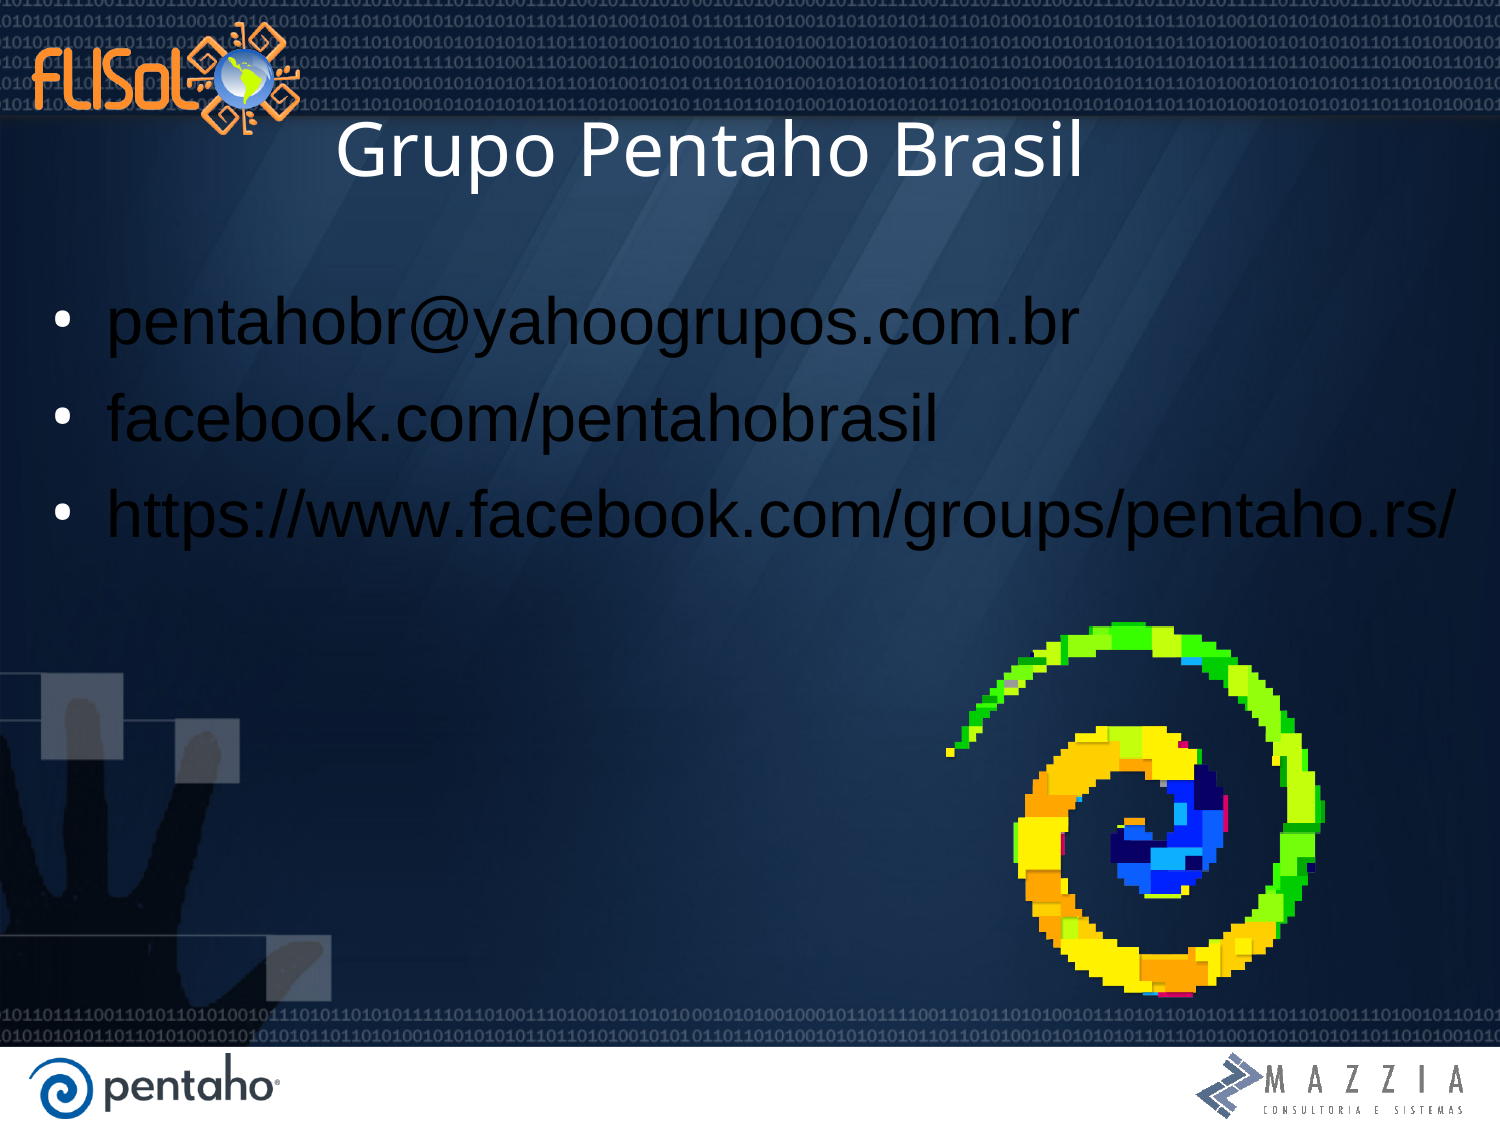

# Grupo Pentaho Brasil
pentahobr@yahoogrupos.com.br
facebook.com/pentahobrasil
https://www.facebook.com/groups/pentaho.rs/